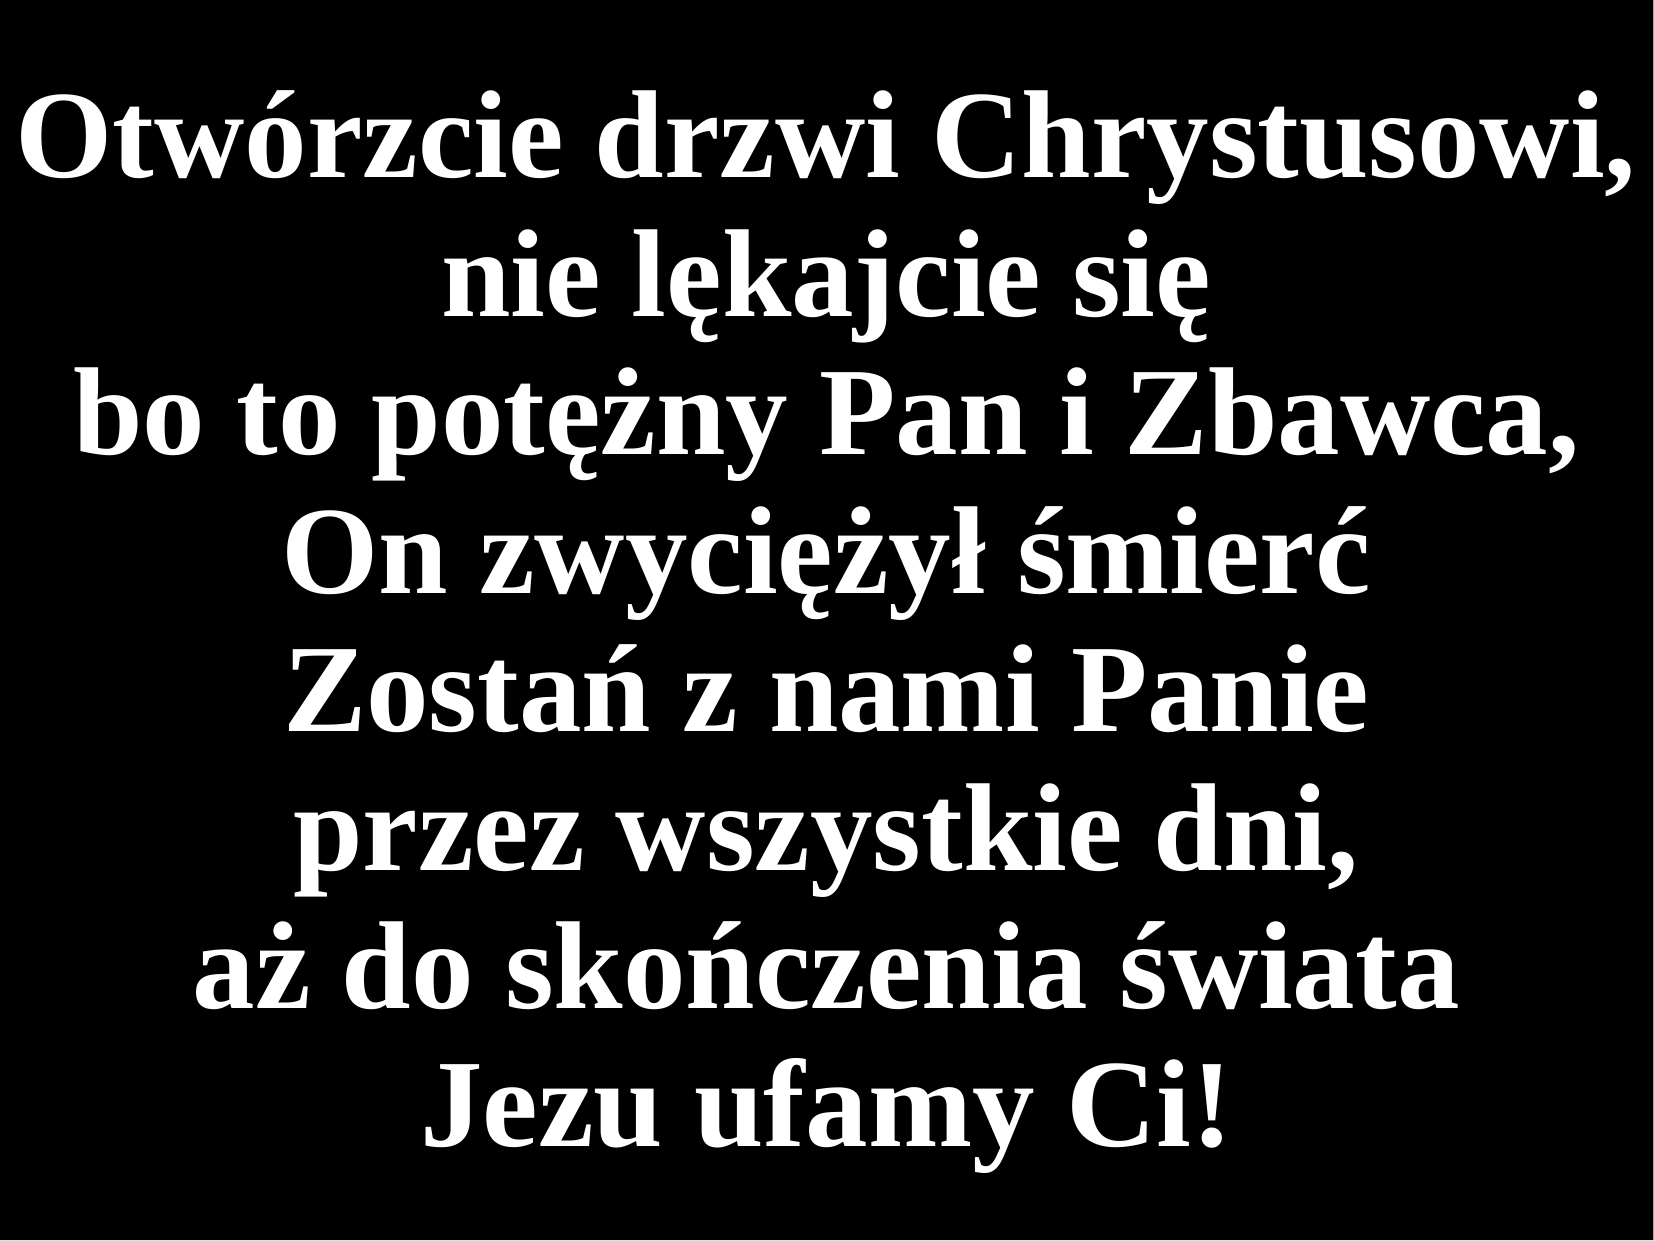

# Otwórzcie drzwi Chrystusowi, nie lękajcie się bo to potężny Pan i Zbawca, On zwyciężył śmierć Zostań z nami Panie przez wszystkie dni, aż do skończenia świata Jezu ufamy Ci!